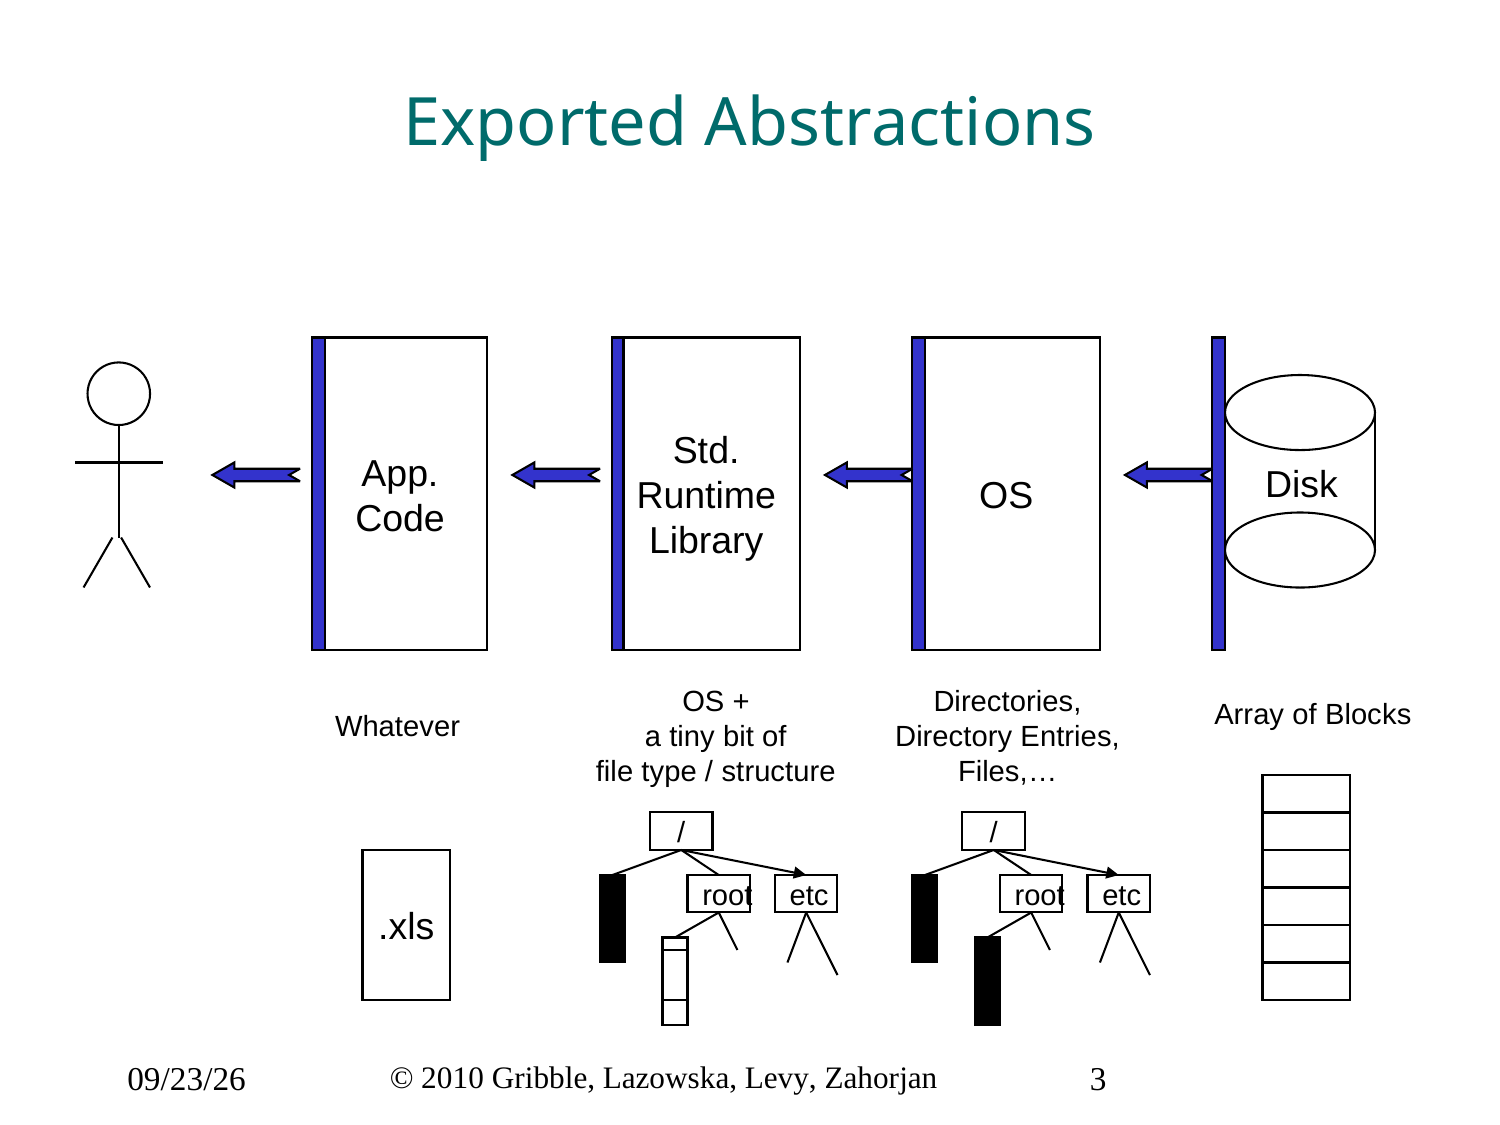

# Exported Abstractions
App.
Code
Std.
Runtime
Library
OS
Disk
OS +
a tiny bit of
file type / structure
Directories,
Directory Entries,
Files,…
Array of Blocks
Whatever
/
/
root
etc
.xls
root
etc
3